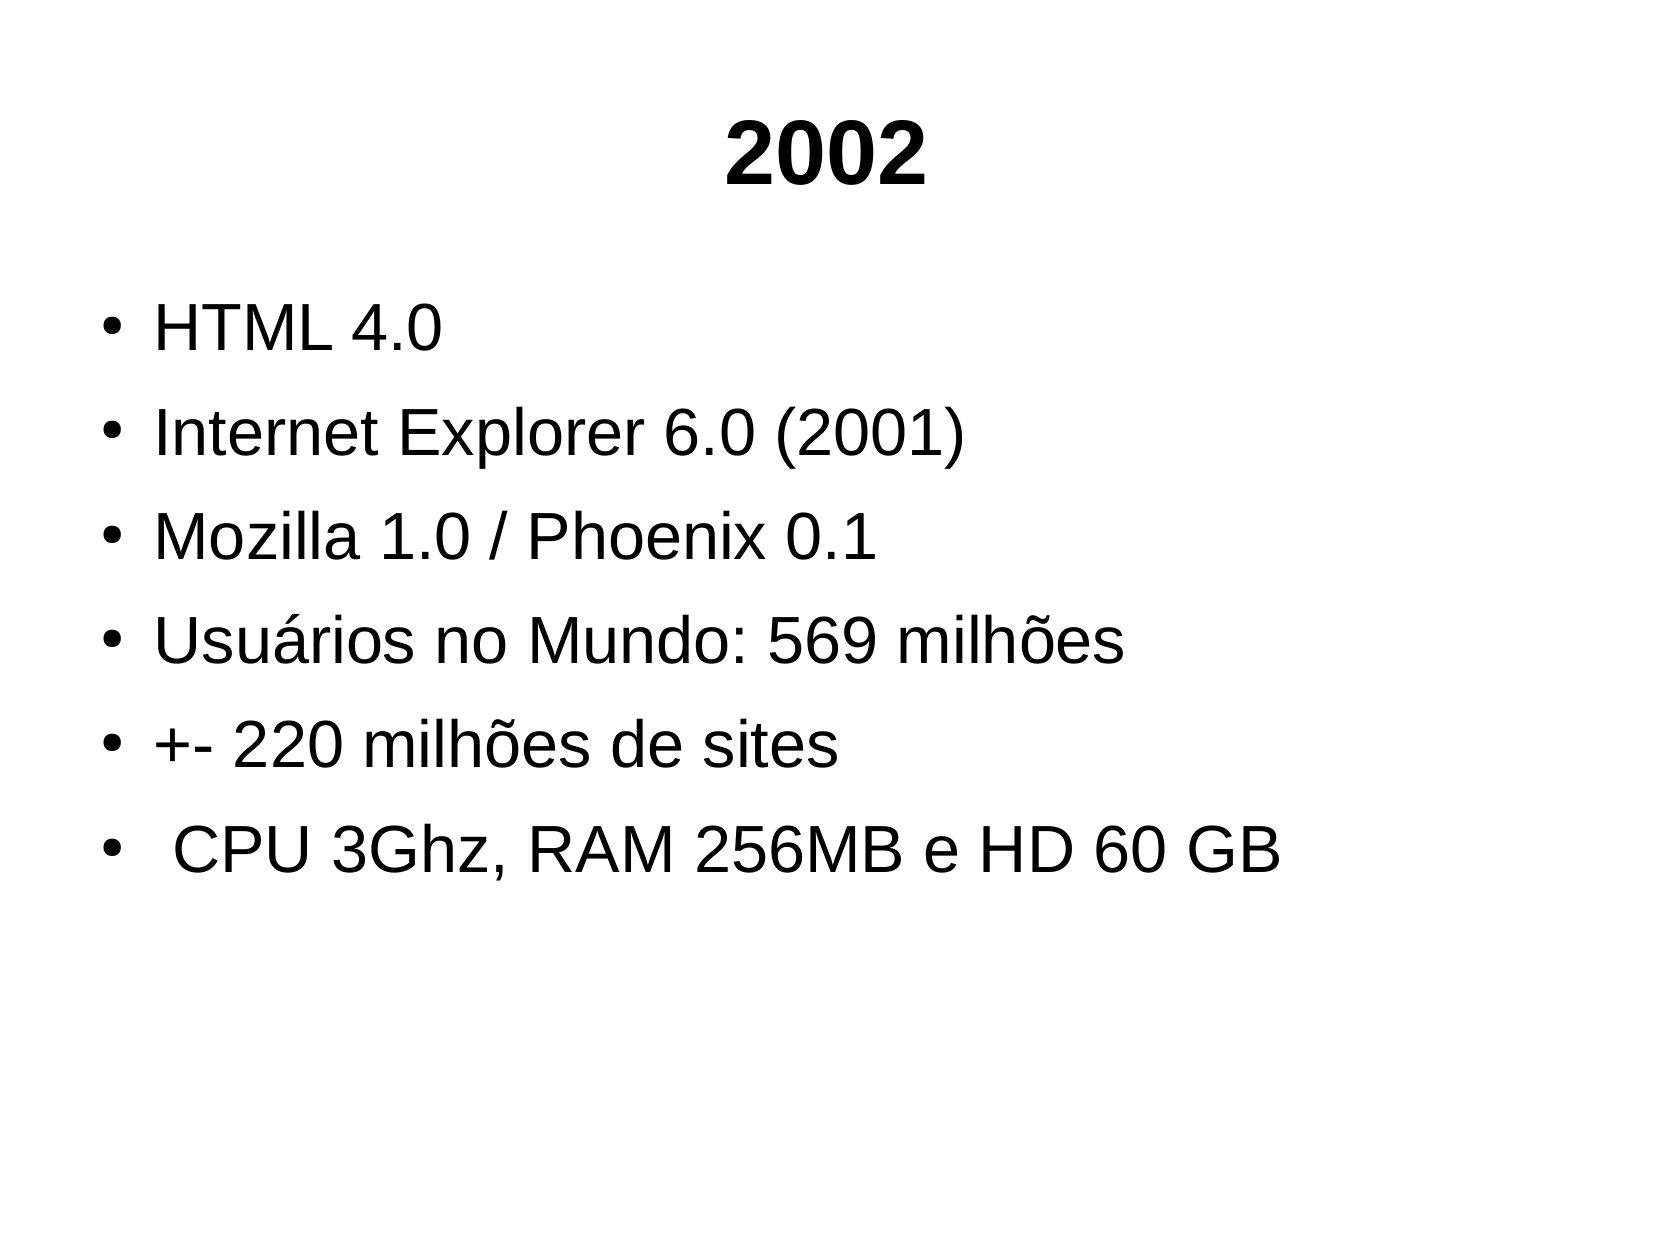

# 2002
HTML 4.0
Internet Explorer 6.0 (2001)
Mozilla 1.0 / Phoenix 0.1
Usuários no Mundo: 569 milhões
+- 220 milhões de sites
 CPU 3Ghz, RAM 256MB e HD 60 GB